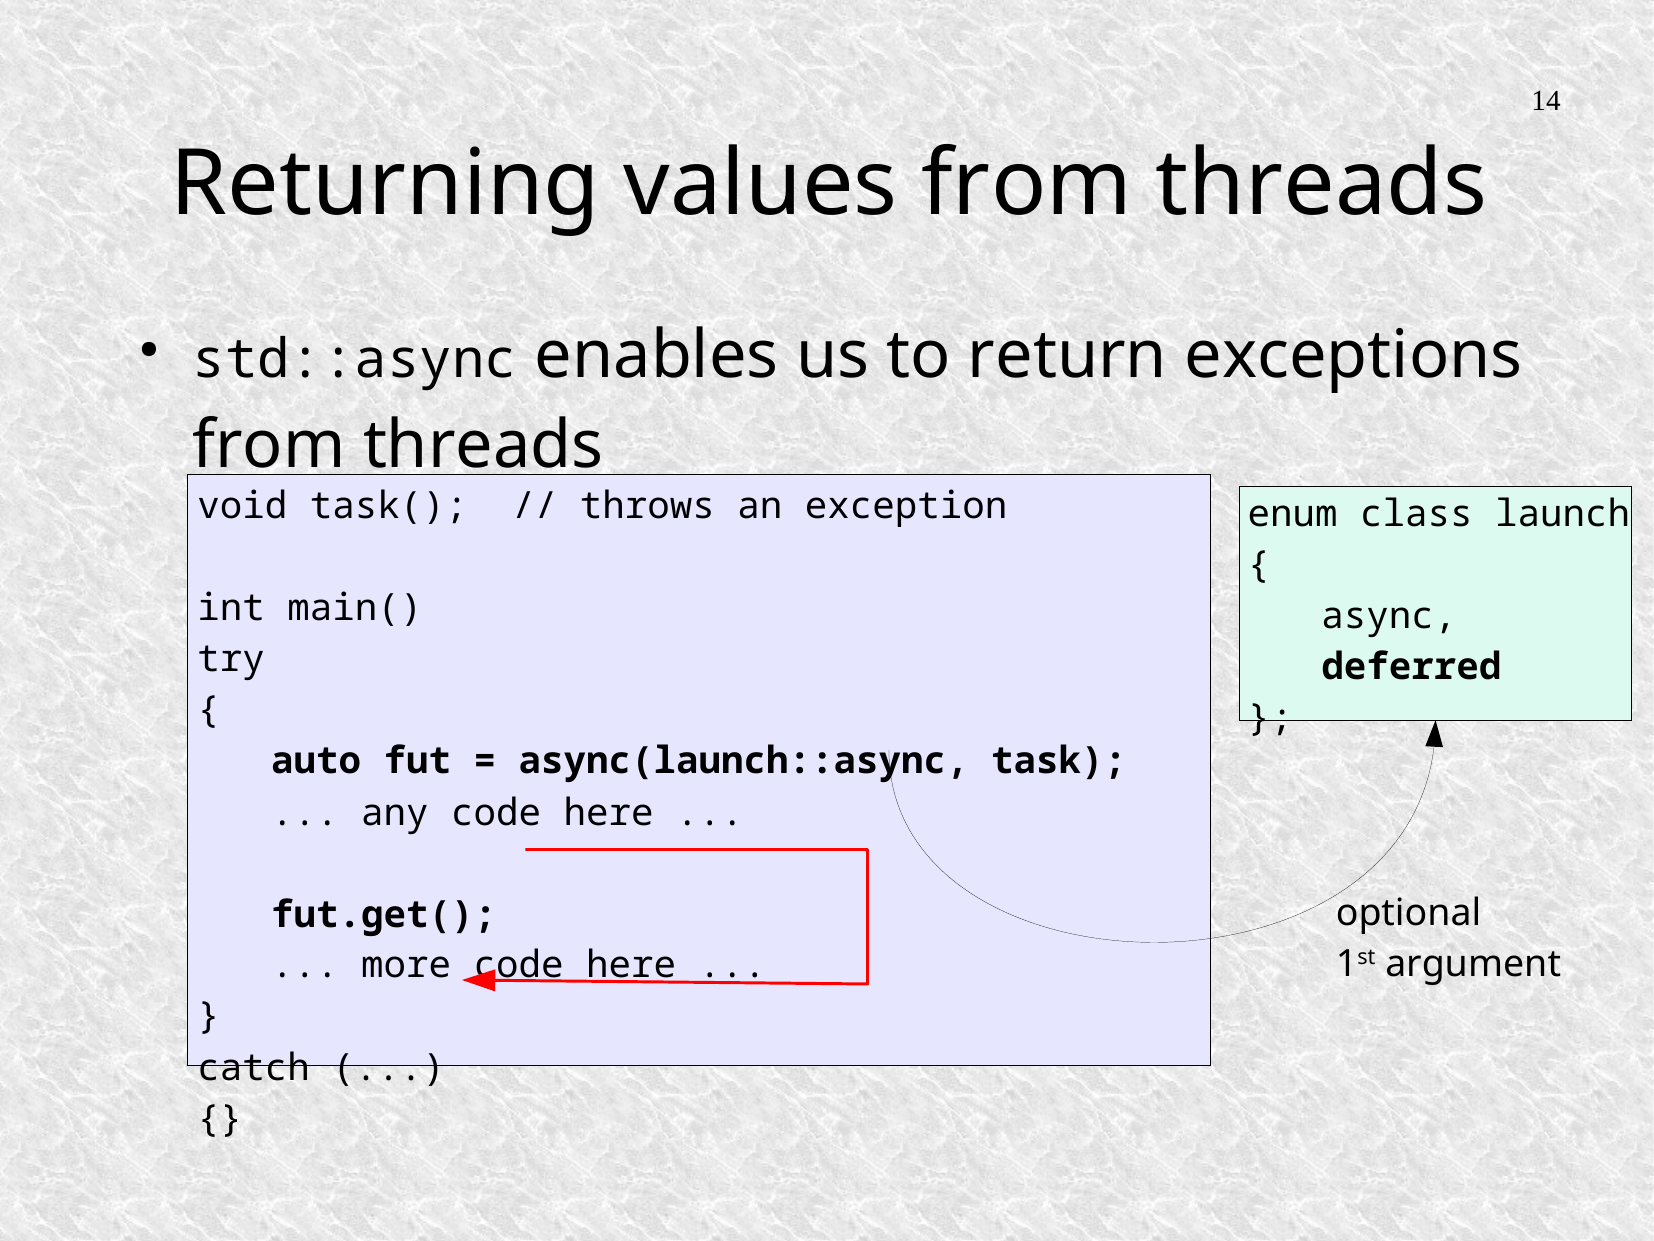

# Returning values from threads
14
std::async enables us to return exceptions from threads
This program properly terminates
void task(); // throws an exception
int main()
try
{
	auto fut = async(launch::async, task);
	... any code here ...
	fut.get();
	... more code here ...
}
catch (...)
{}
enum class launch
{
	async,
	deferred
};
optional
1st argument